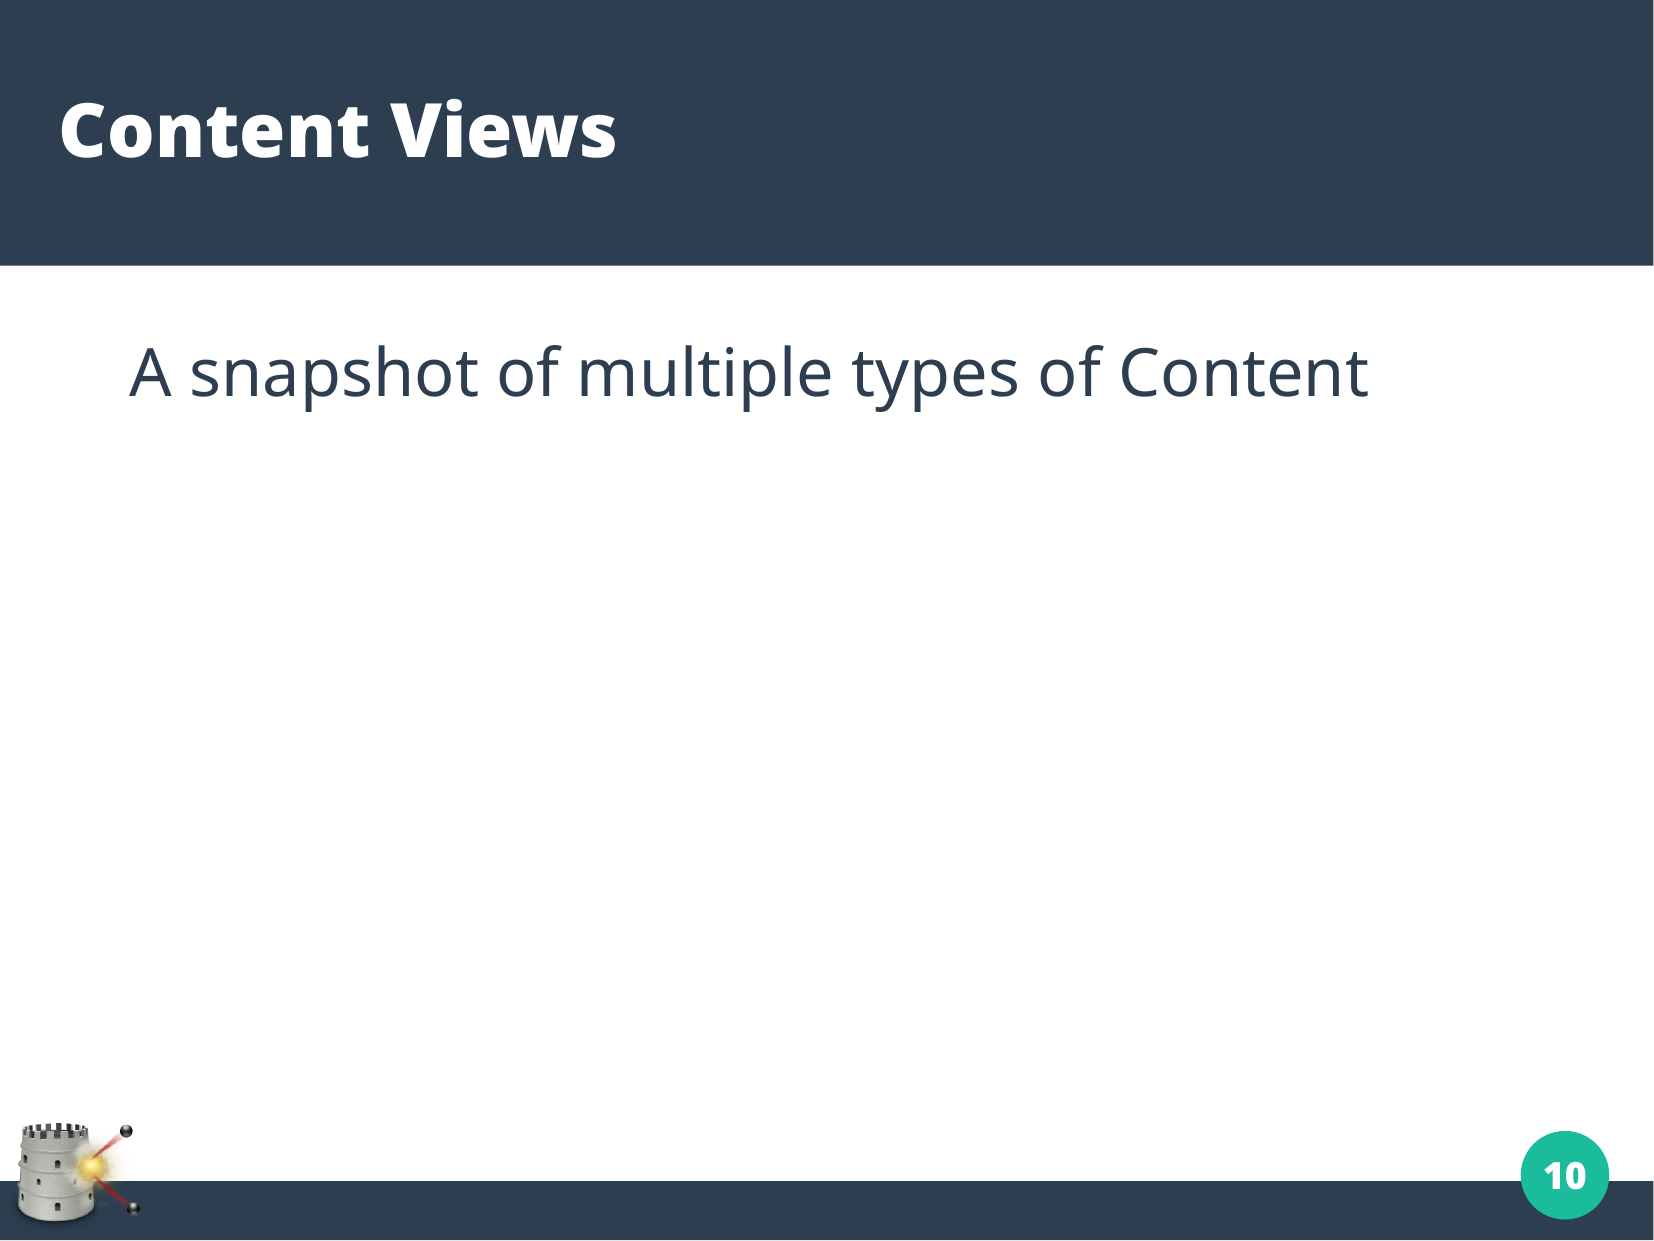

# Content Views
A snapshot of multiple types of Content
10